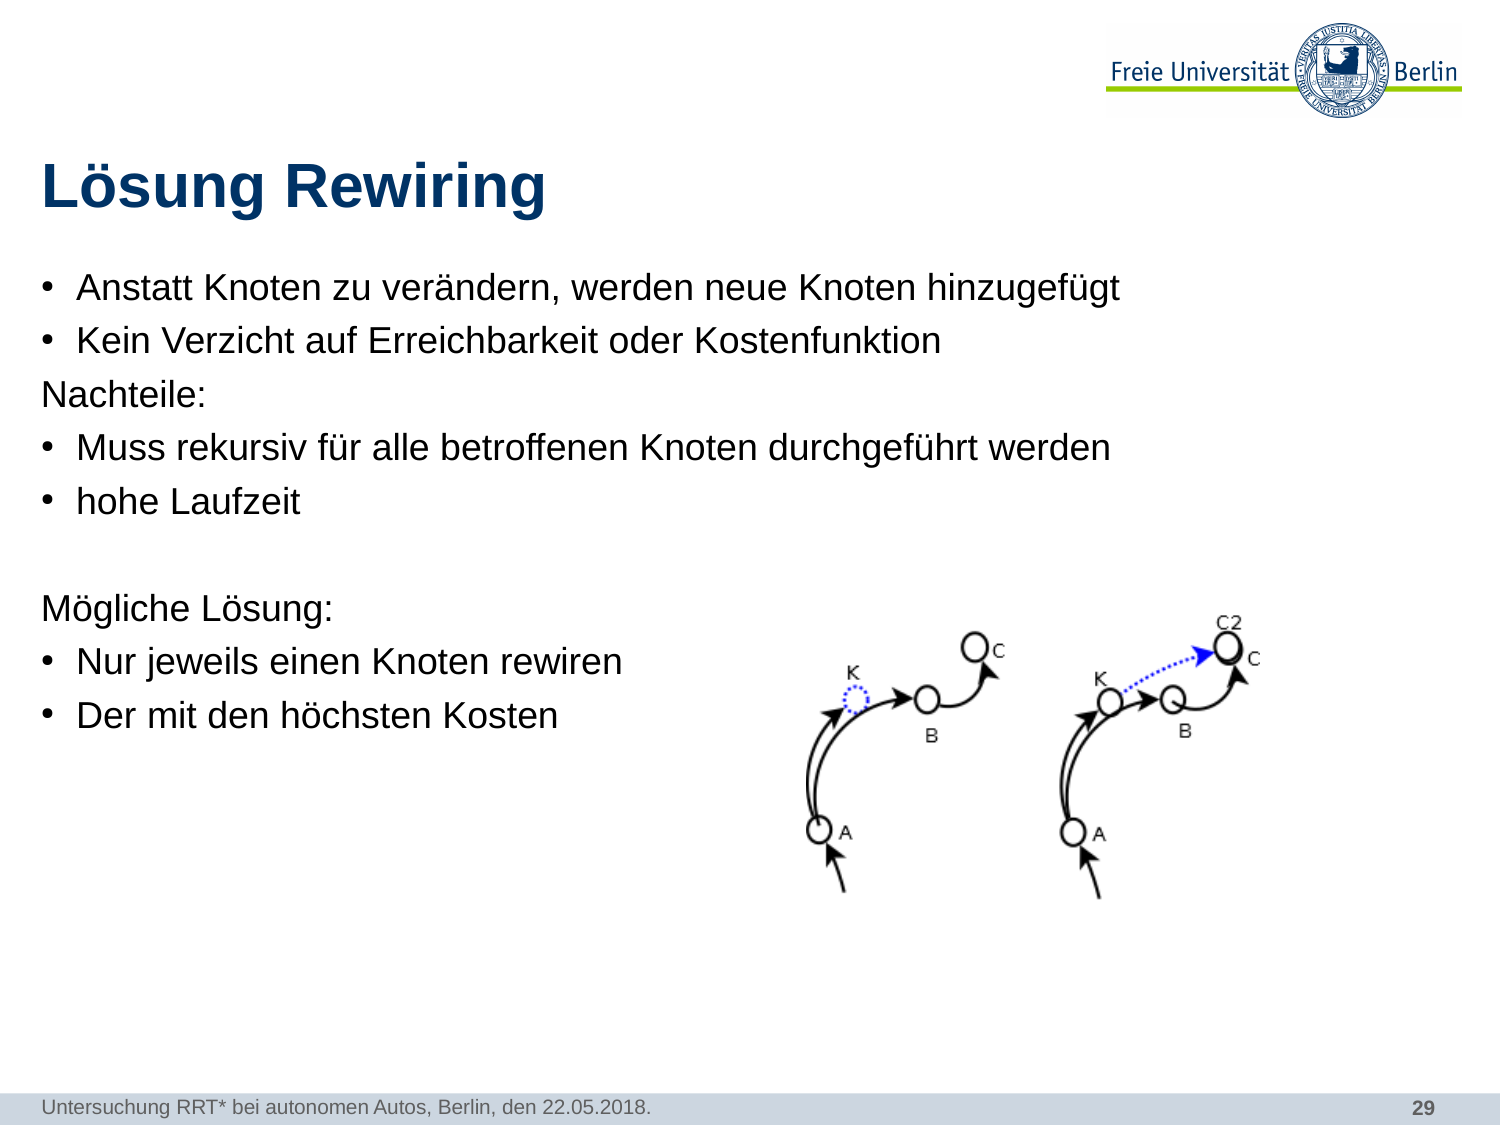

# Lösung Rewiring
Anstatt Knoten zu verändern, werden neue Knoten hinzugefügt
Kein Verzicht auf Erreichbarkeit oder Kostenfunktion
Nachteile:
Muss rekursiv für alle betroffenen Knoten durchgeführt werden
hohe Laufzeit
Mögliche Lösung:
Nur jeweils einen Knoten rewiren
Der mit den höchsten Kosten